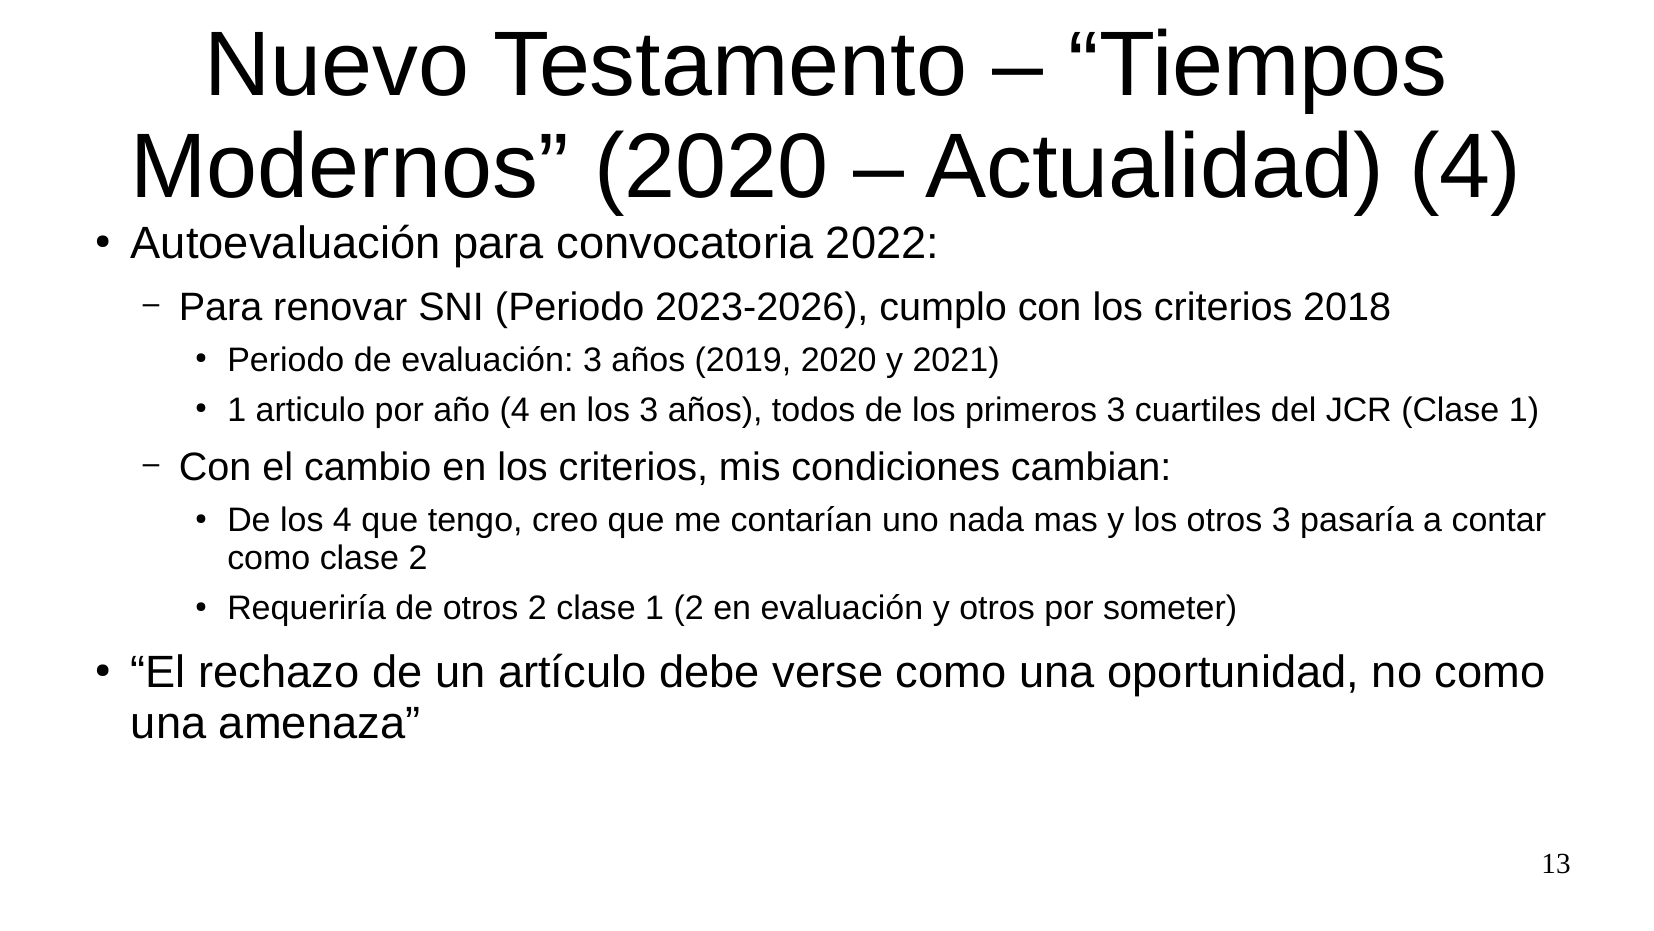

# Nuevo Testamento – “Tiempos Modernos” (2020 – Actualidad) (4)
Autoevaluación para convocatoria 2022:
Para renovar SNI (Periodo 2023-2026), cumplo con los criterios 2018
Periodo de evaluación: 3 años (2019, 2020 y 2021)
1 articulo por año (4 en los 3 años), todos de los primeros 3 cuartiles del JCR (Clase 1)
Con el cambio en los criterios, mis condiciones cambian:
De los 4 que tengo, creo que me contarían uno nada mas y los otros 3 pasaría a contar como clase 2
Requeriría de otros 2 clase 1 (2 en evaluación y otros por someter)
“El rechazo de un artículo debe verse como una oportunidad, no como una amenaza”
13